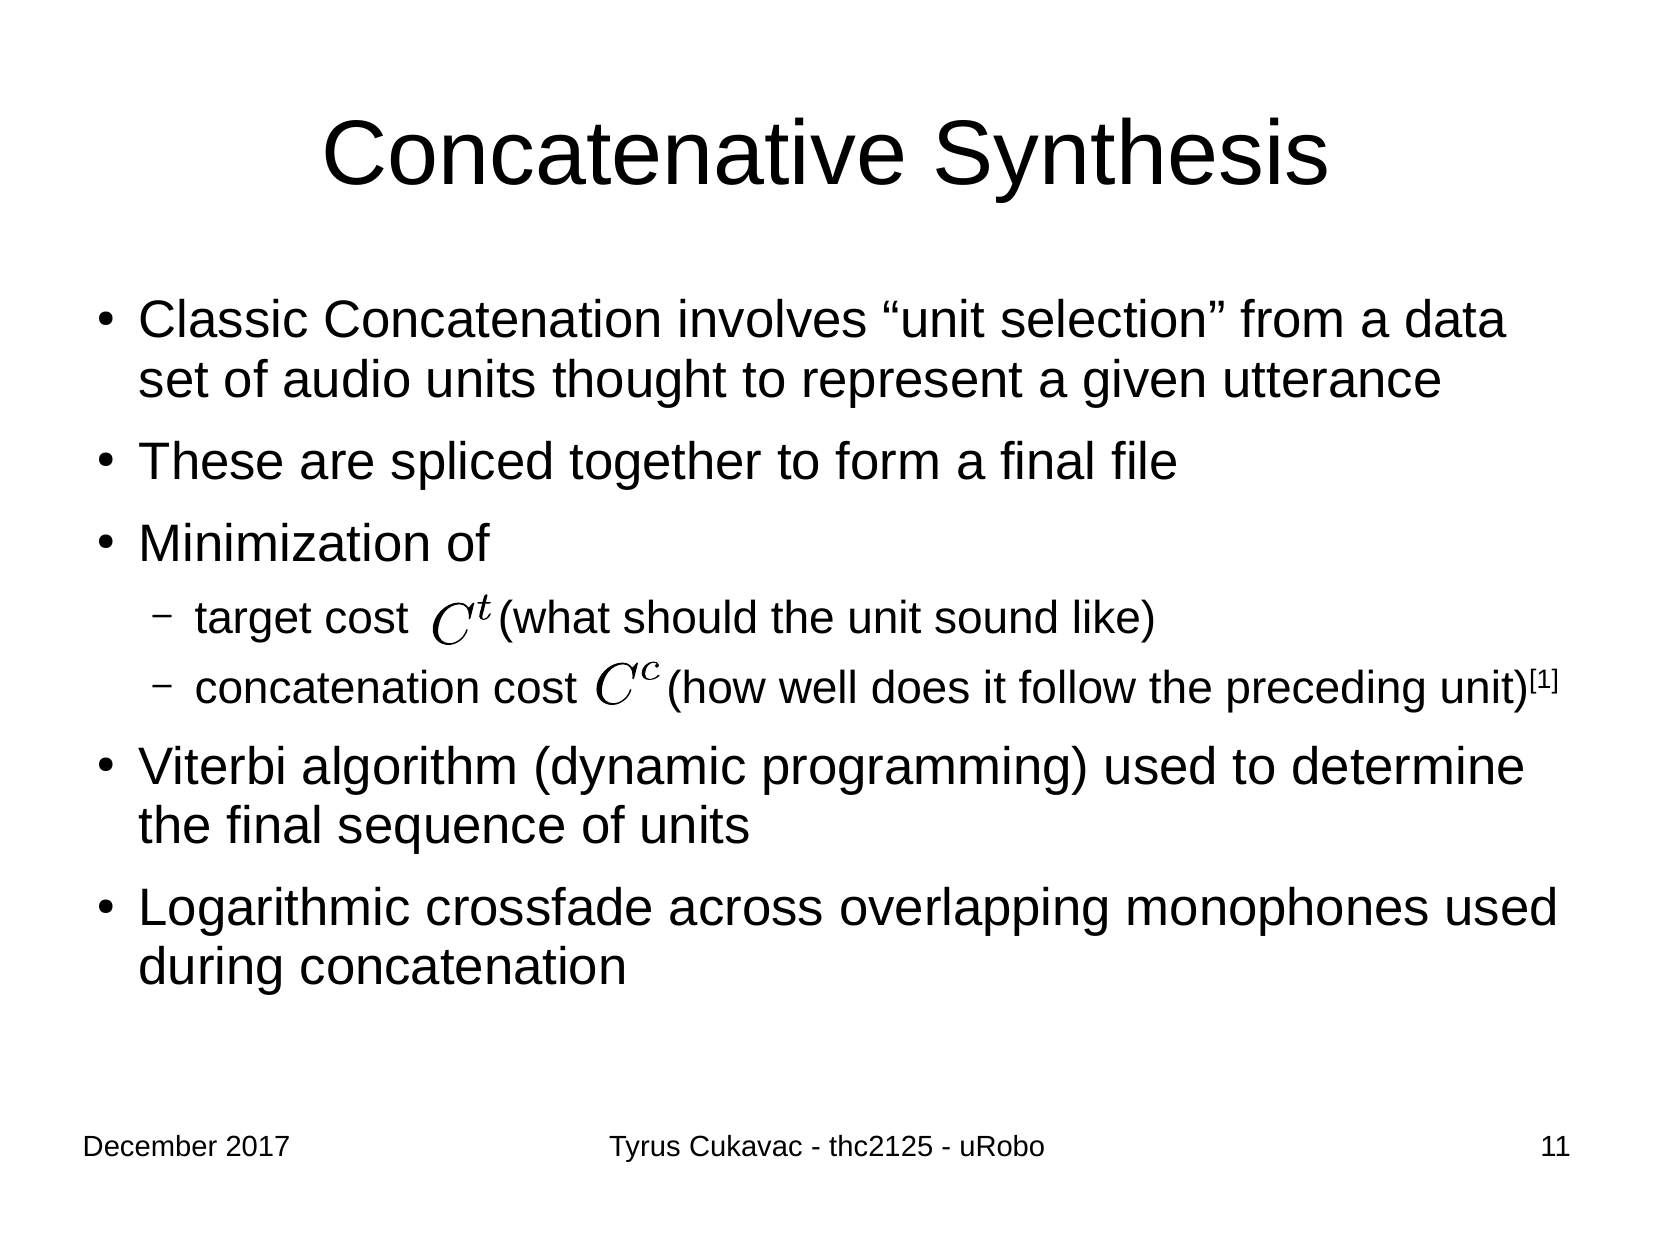

# Concatenative Synthesis
Classic Concatenation involves “unit selection” from a data set of audio units thought to represent a given utterance
These are spliced together to form a final file
Minimization of
target cost (what should the unit sound like)
concatenation cost (how well does it follow the preceding unit)[1]
Viterbi algorithm (dynamic programming) used to determine the final sequence of units
Logarithmic crossfade across overlapping monophones used during concatenation
December 2017
Tyrus Cukavac - thc2125 - uRobo
11